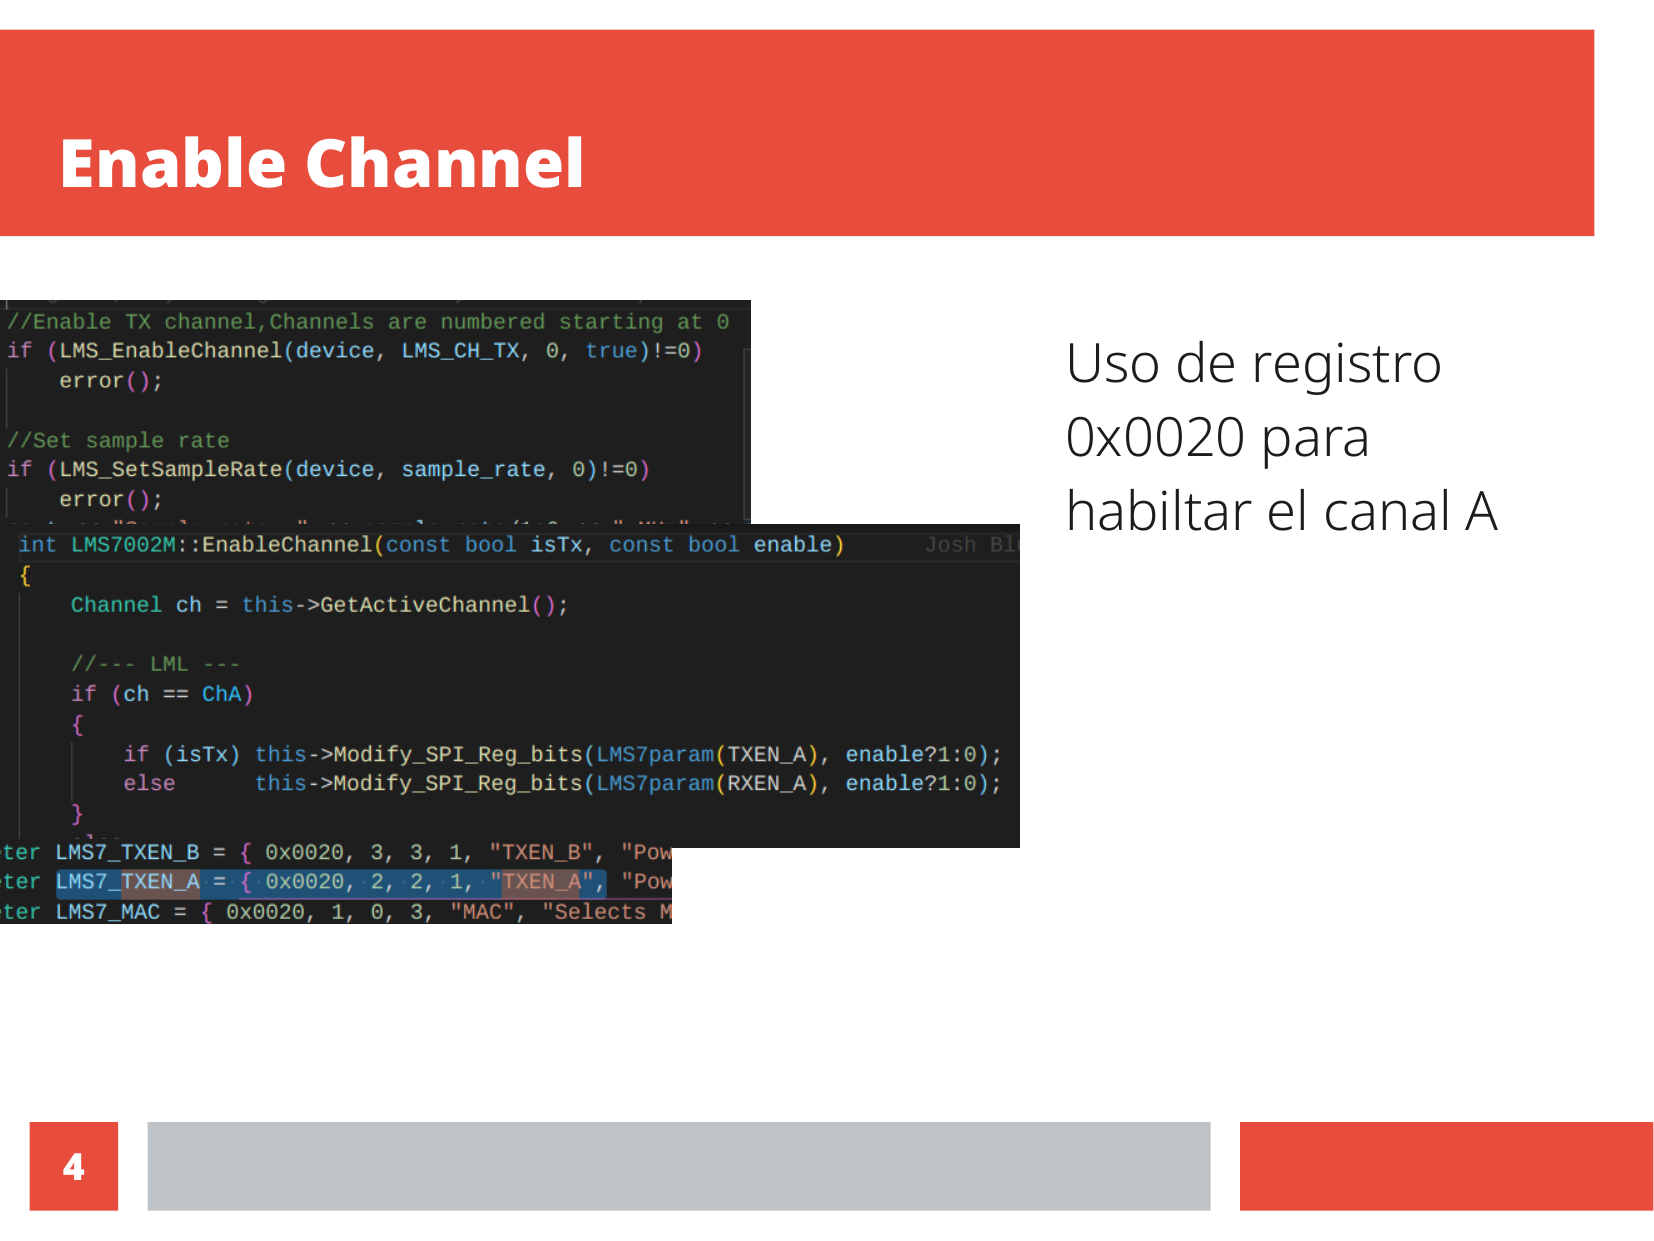

# Enable Channel
Uso de registro 0x0020 para habiltar el canal A
4